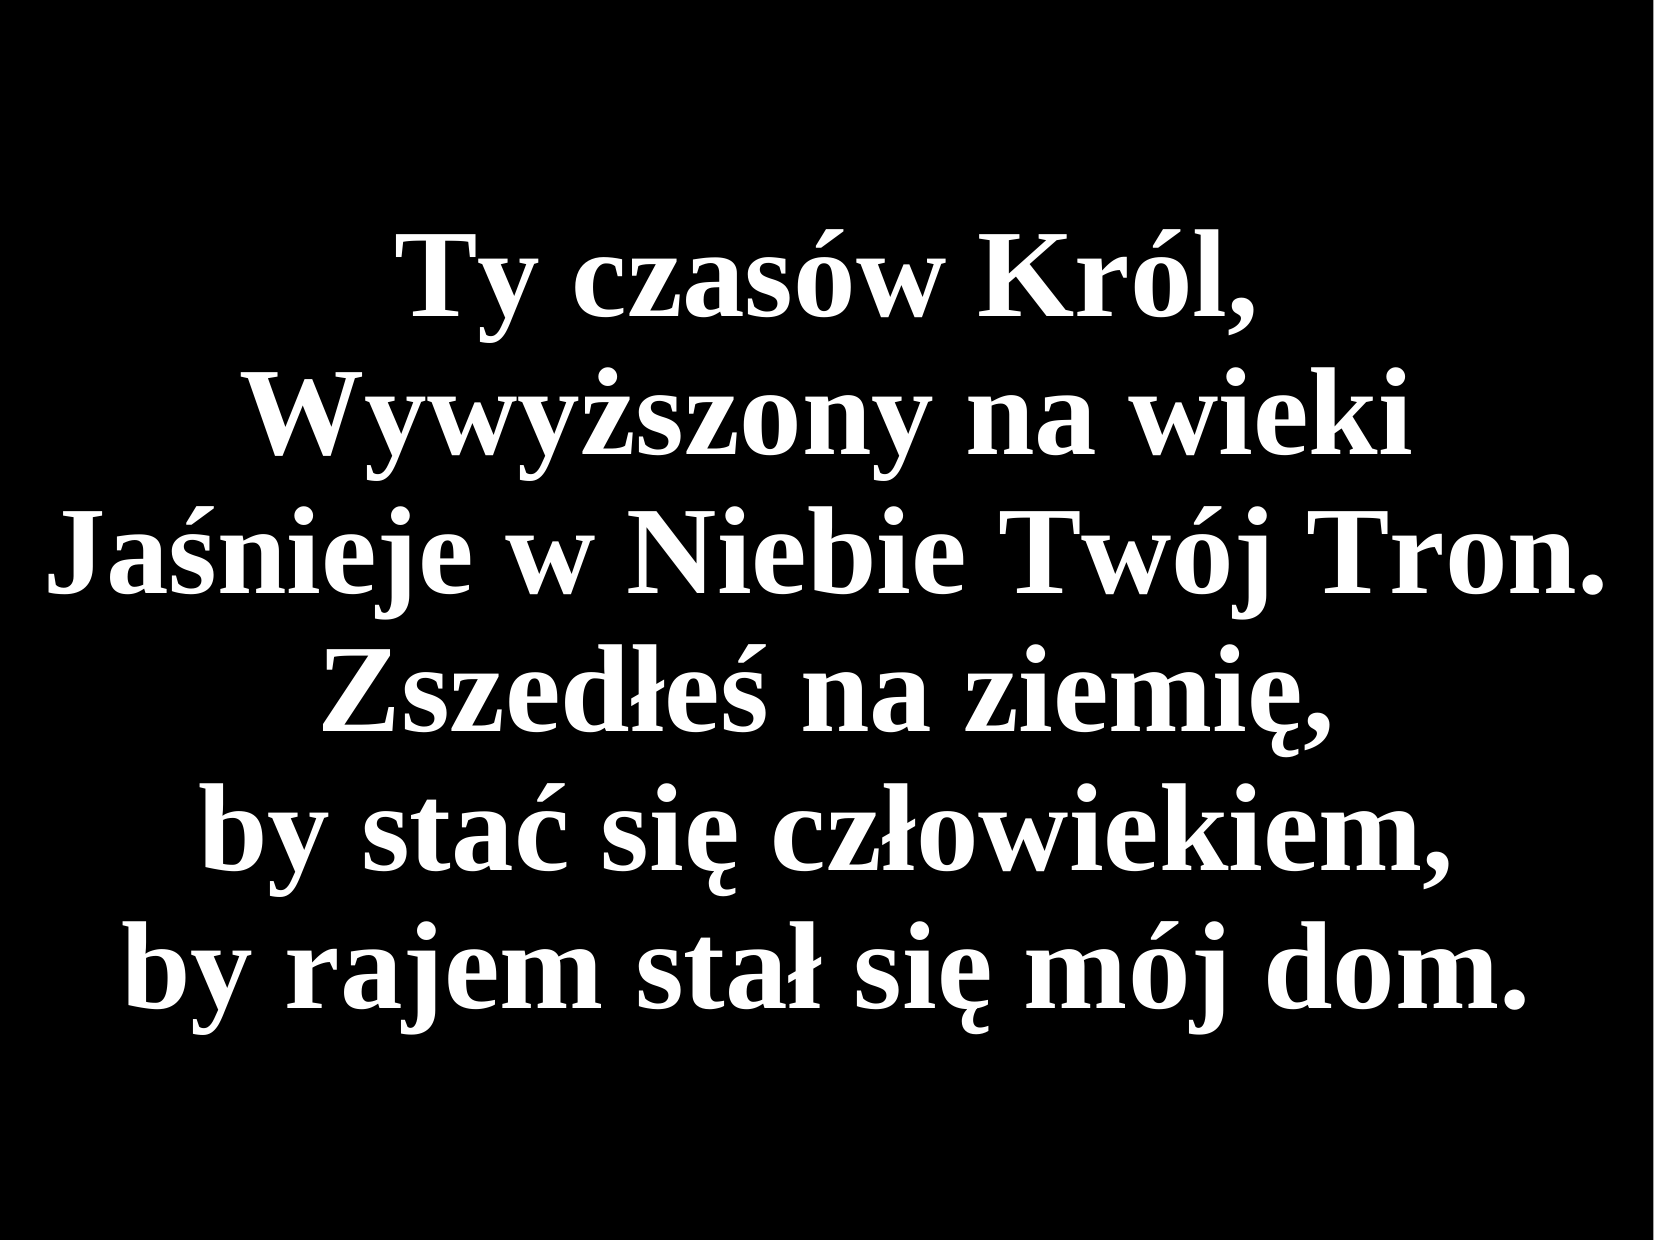

# Ty czasów Król, Wywyższony na wieki Jaśnieje w Niebie Twój Tron. Zszedłeś na ziemię, by stać się człowiekiem, by rajem stał się mój dom.